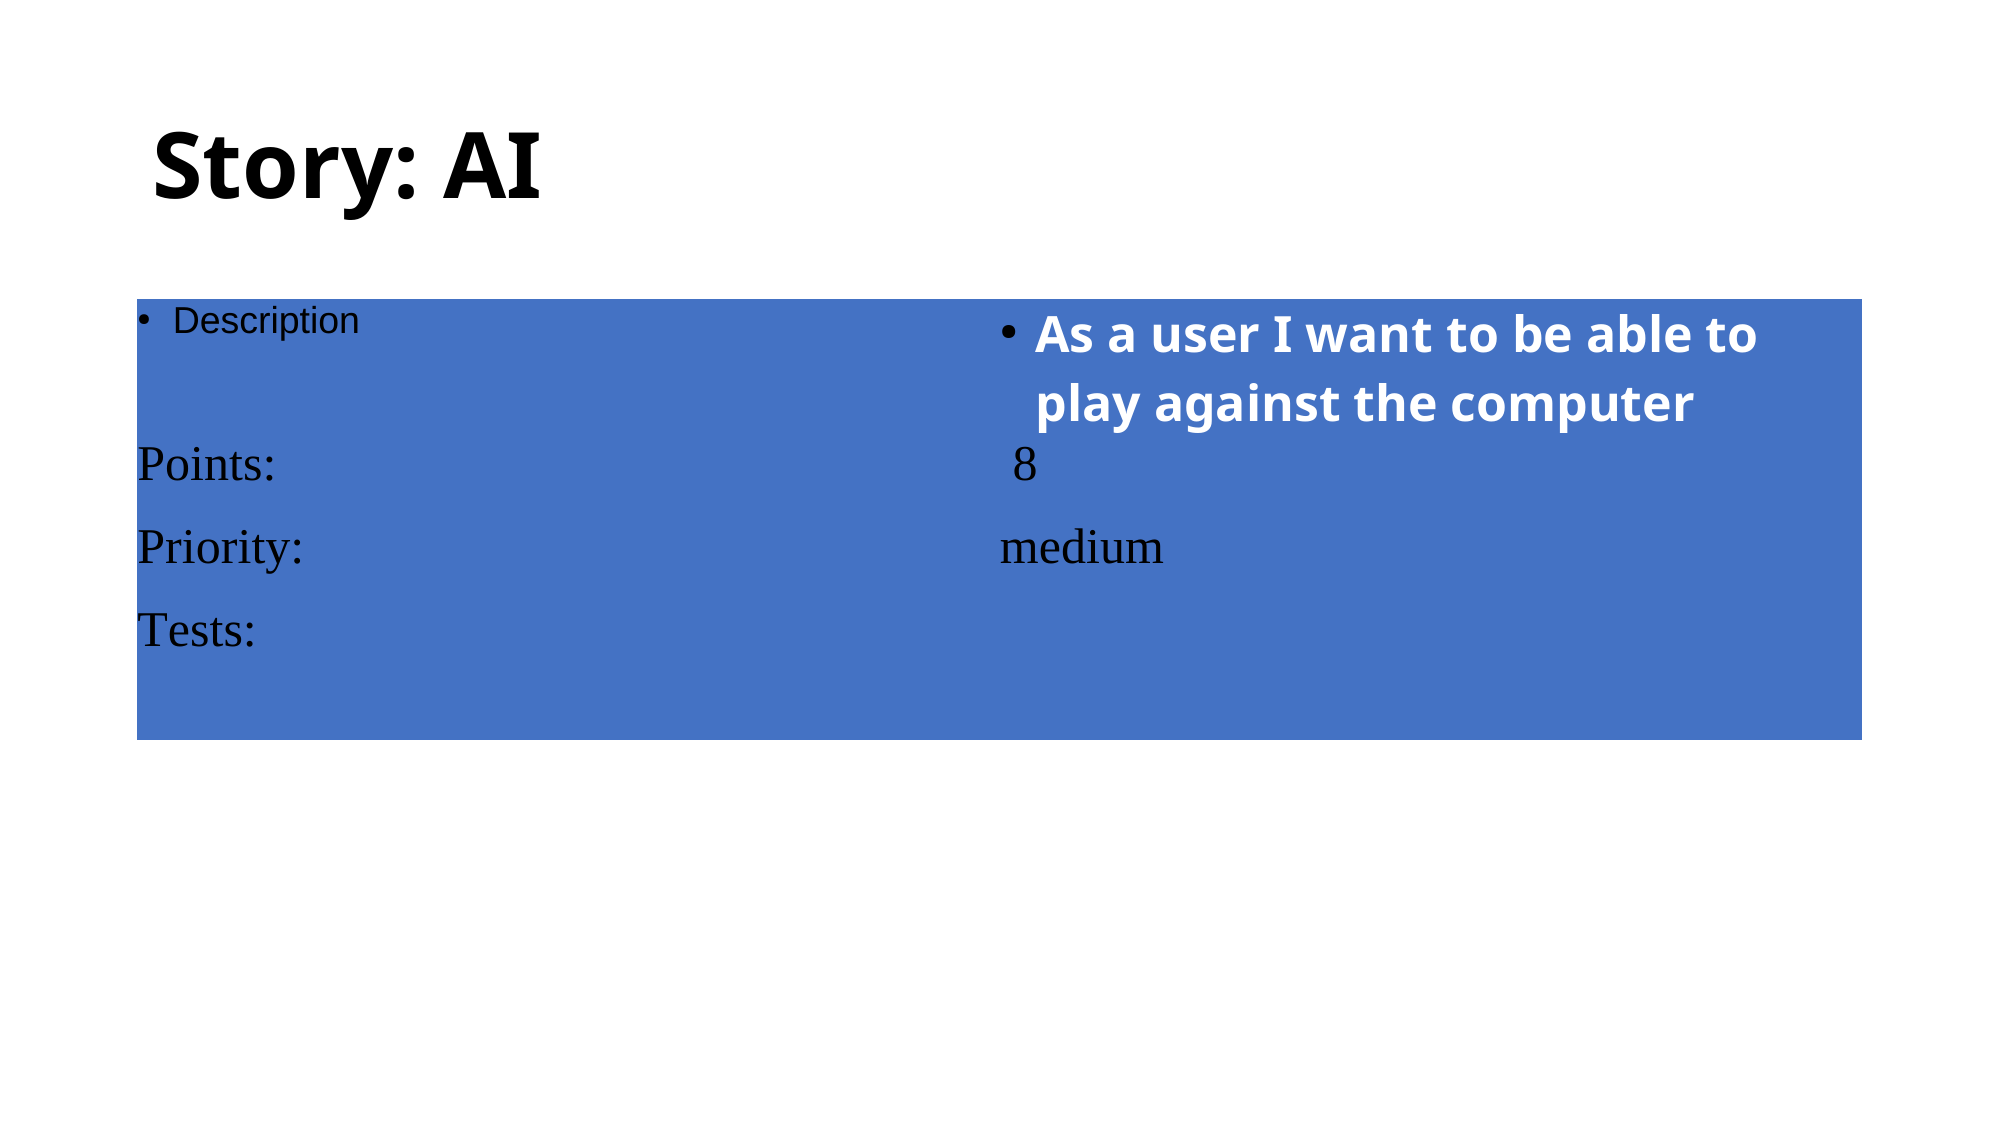

# Story: AI
| Description | As a user I want to be able to play against the computer |
| --- | --- |
| Points: | 8 |
| Priority: | medium |
| Tests: | |
| | |